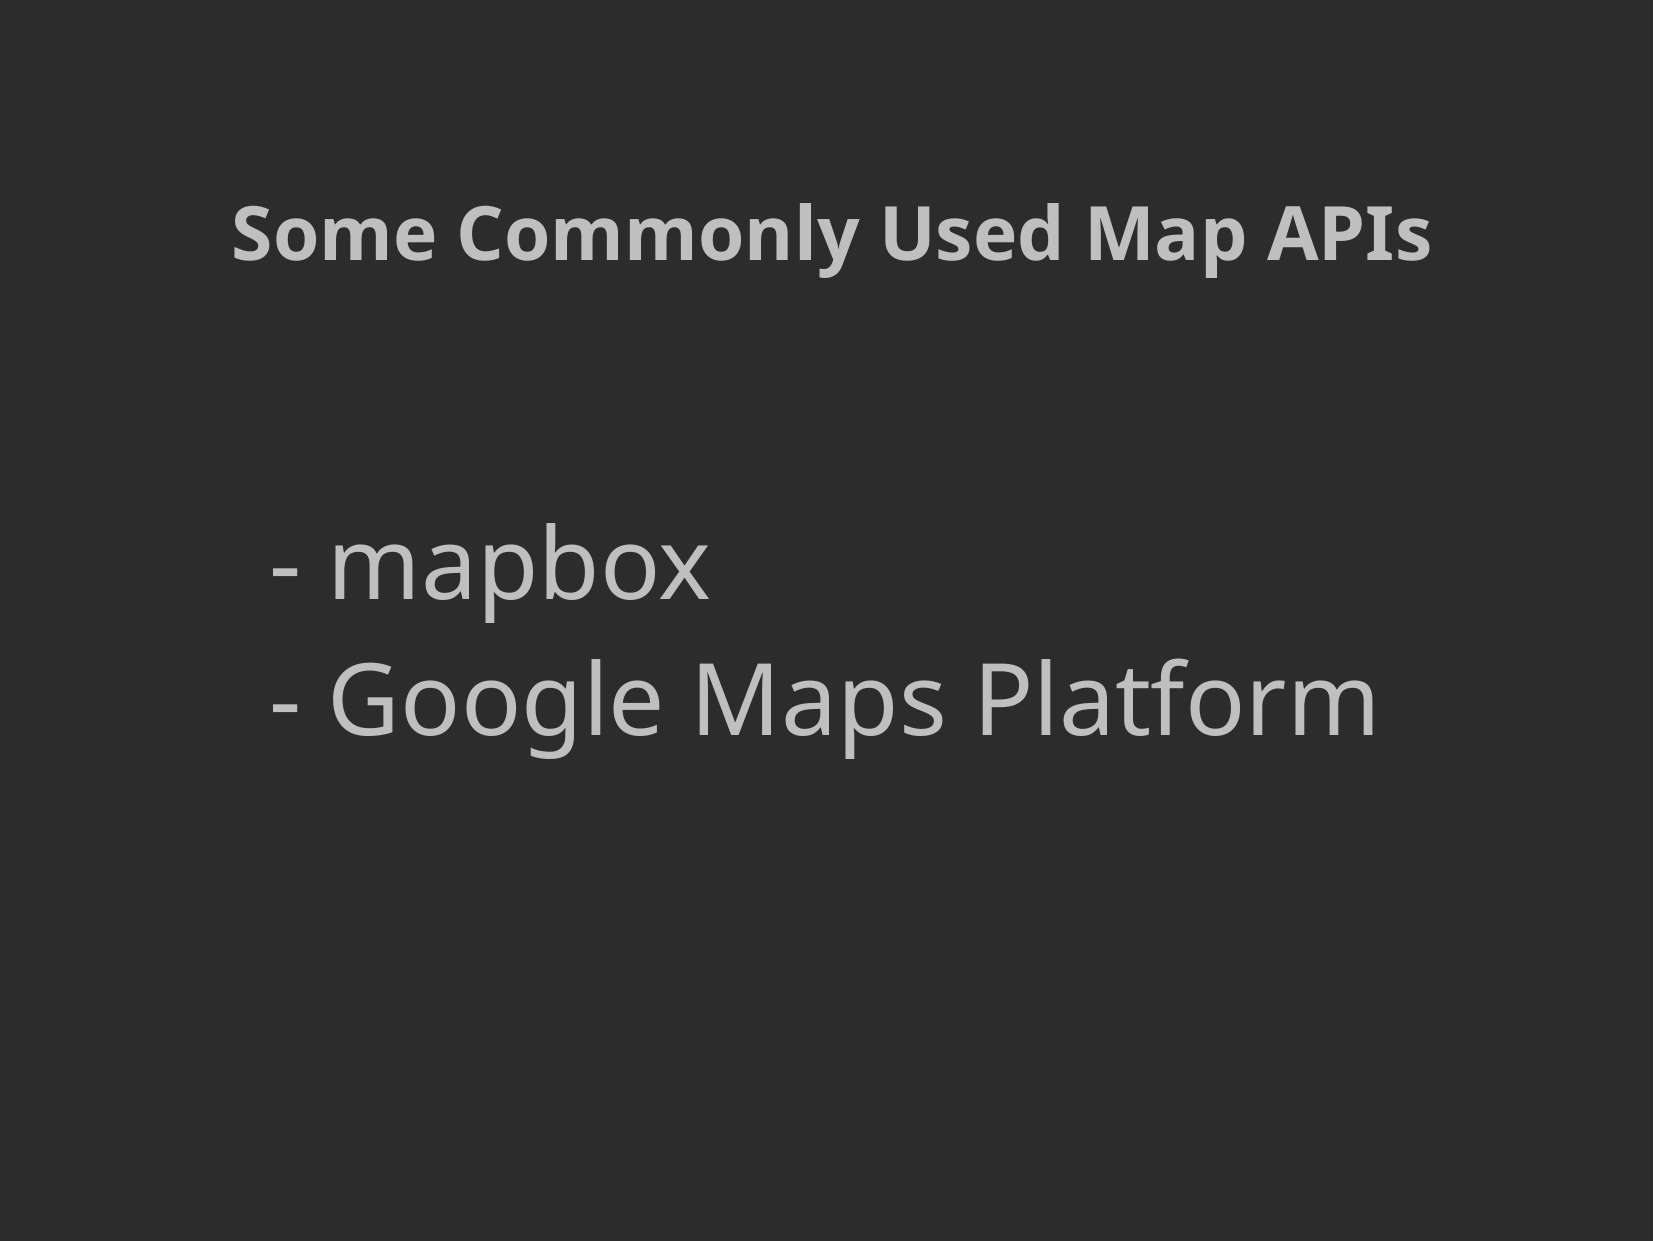

Some Commonly Used Map APIs
- mapbox
- Google Maps Platform